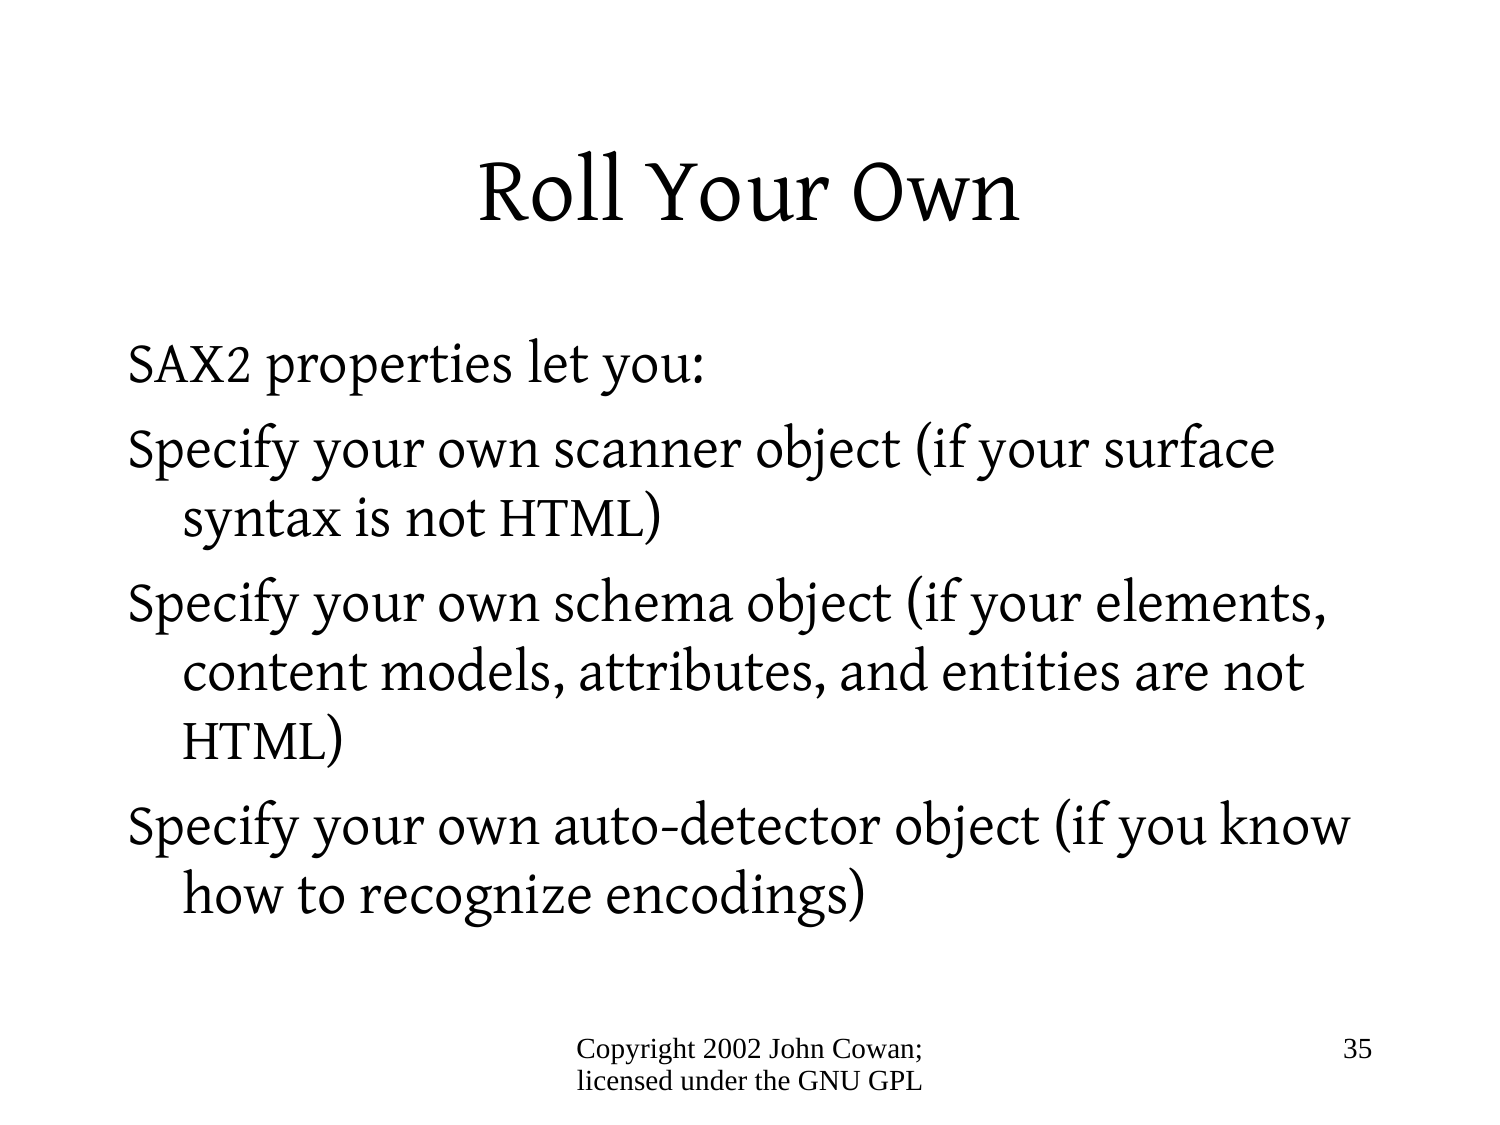

# Roll Your Own
SAX2 properties let you:
Specify your own scanner object (if your surface syntax is not HTML)
Specify your own schema object (if your elements, content models, attributes, and entities are not HTML)
Specify your own auto-detector object (if you know how to recognize encodings)
Copyright 2002 John Cowan; licensed under the GNU GPL
35